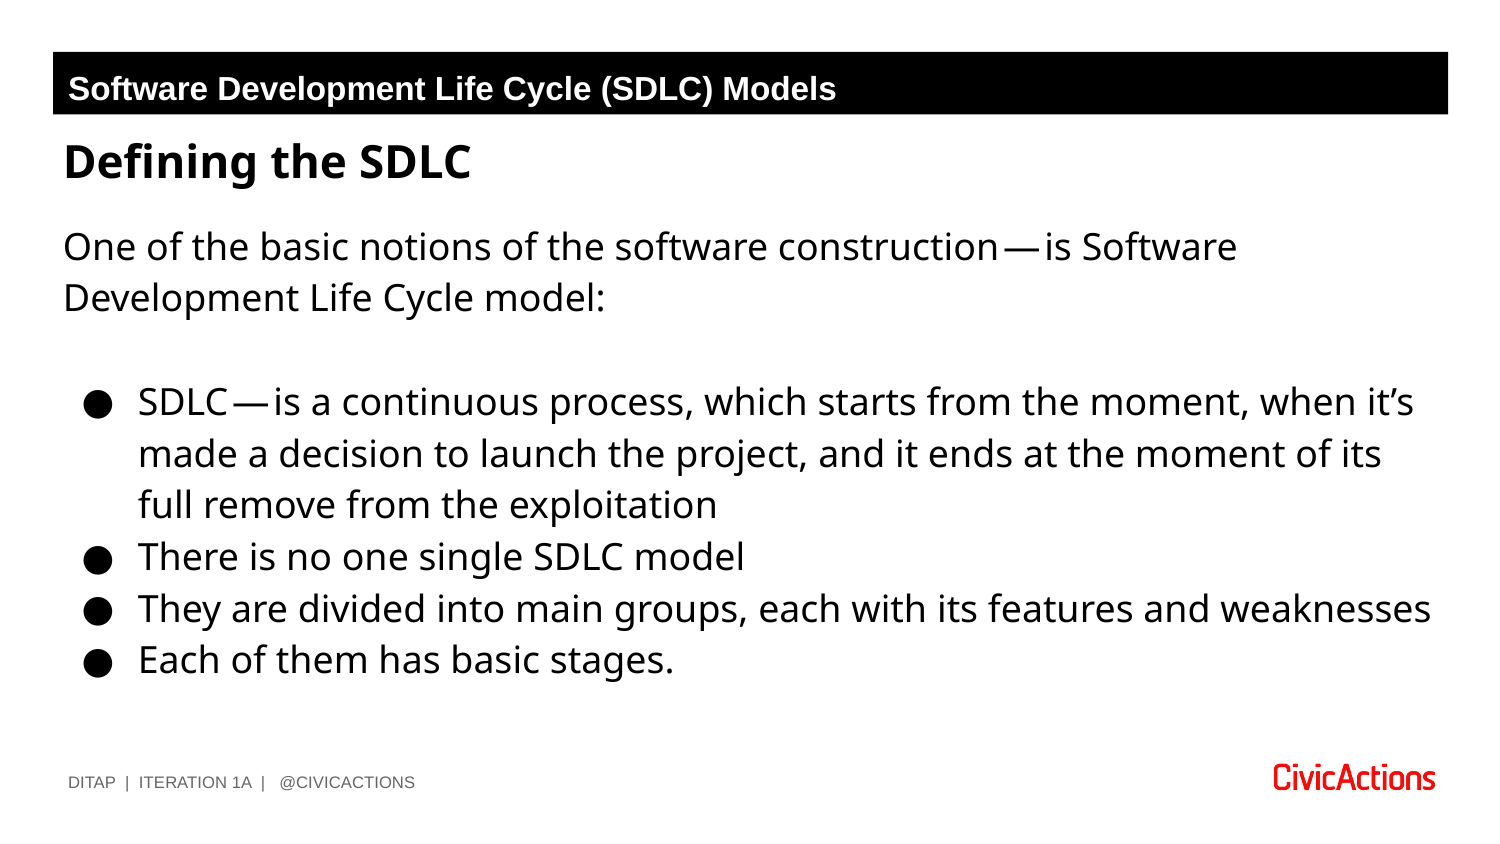

Software Development Life Cycle (SDLC) Models
# Defining the SDLC
One of the basic notions of the software construction — is Software Development Life Cycle model:
SDLC — is a continuous process, which starts from the moment, when it’s made a decision to launch the project, and it ends at the moment of its full remove from the exploitation
There is no one single SDLC model
They are divided into main groups, each with its features and weaknesses
Each of them has basic stages.